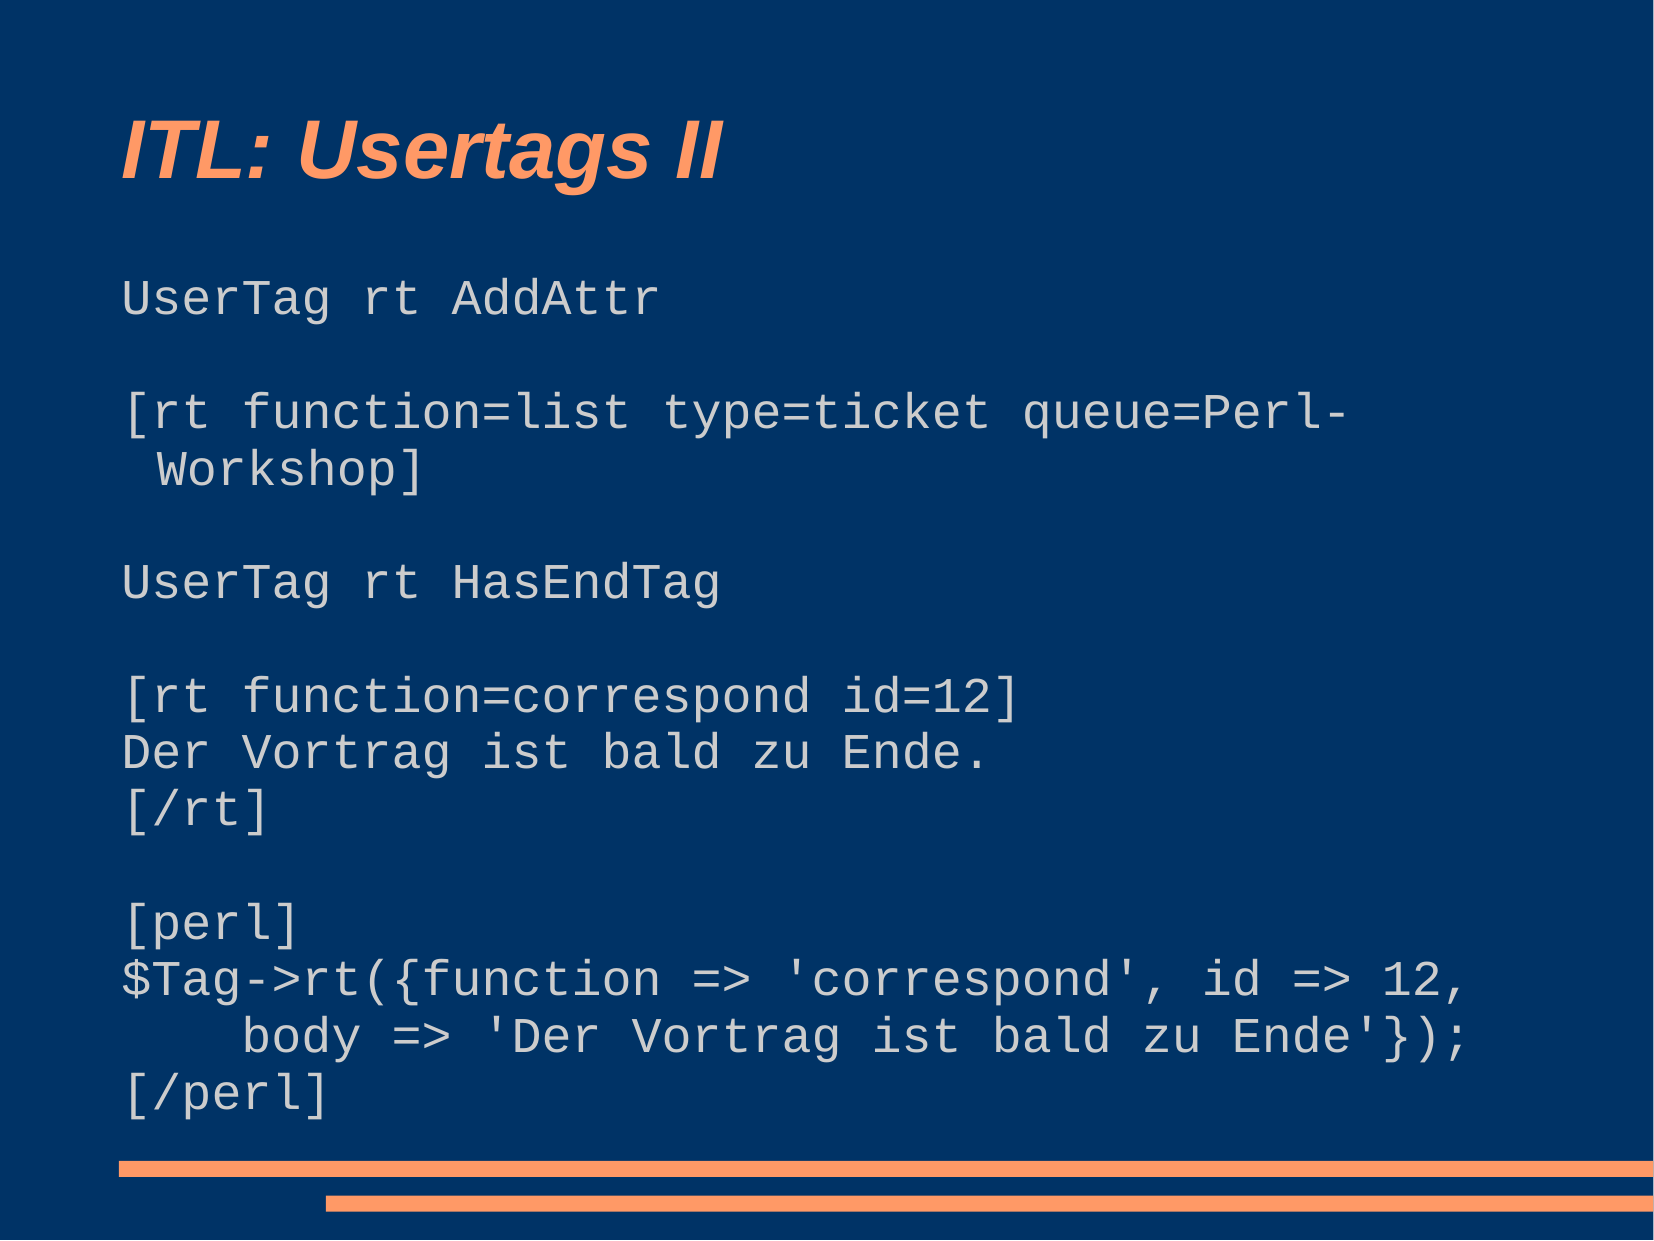

# ITL: Usertags II
UserTag rt AddAttr
[rt function=list type=ticket queue=Perl-Workshop]
UserTag rt HasEndTag
[rt function=correspond id=12]
Der Vortrag ist bald zu Ende.
[/rt]
[perl]
$Tag->rt({function => 'correspond', id => 12,
 body => 'Der Vortrag ist bald zu Ende'});
[/perl]